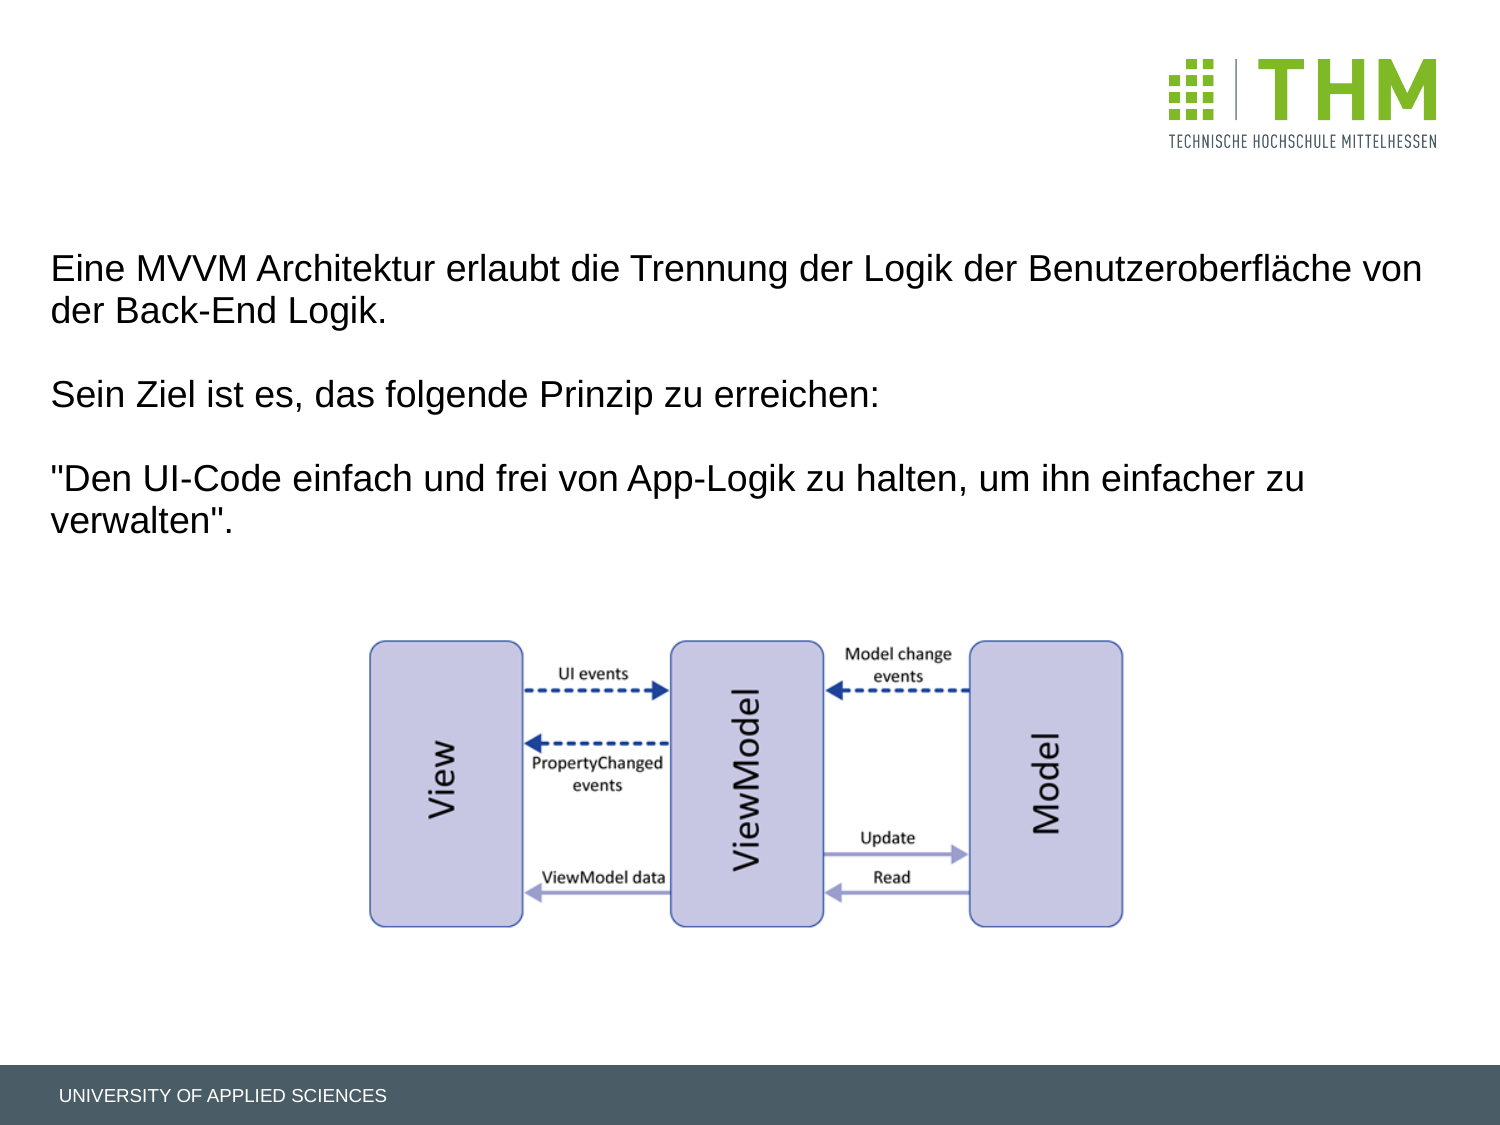

Eine MVVM Architektur erlaubt die Trennung der Logik der Benutzeroberfläche von
der Back-End Logik.
Sein Ziel ist es, das folgende Prinzip zu erreichen:
"Den UI-Code einfach und frei von App-Logik zu halten, um ihn einfacher zu verwalten".